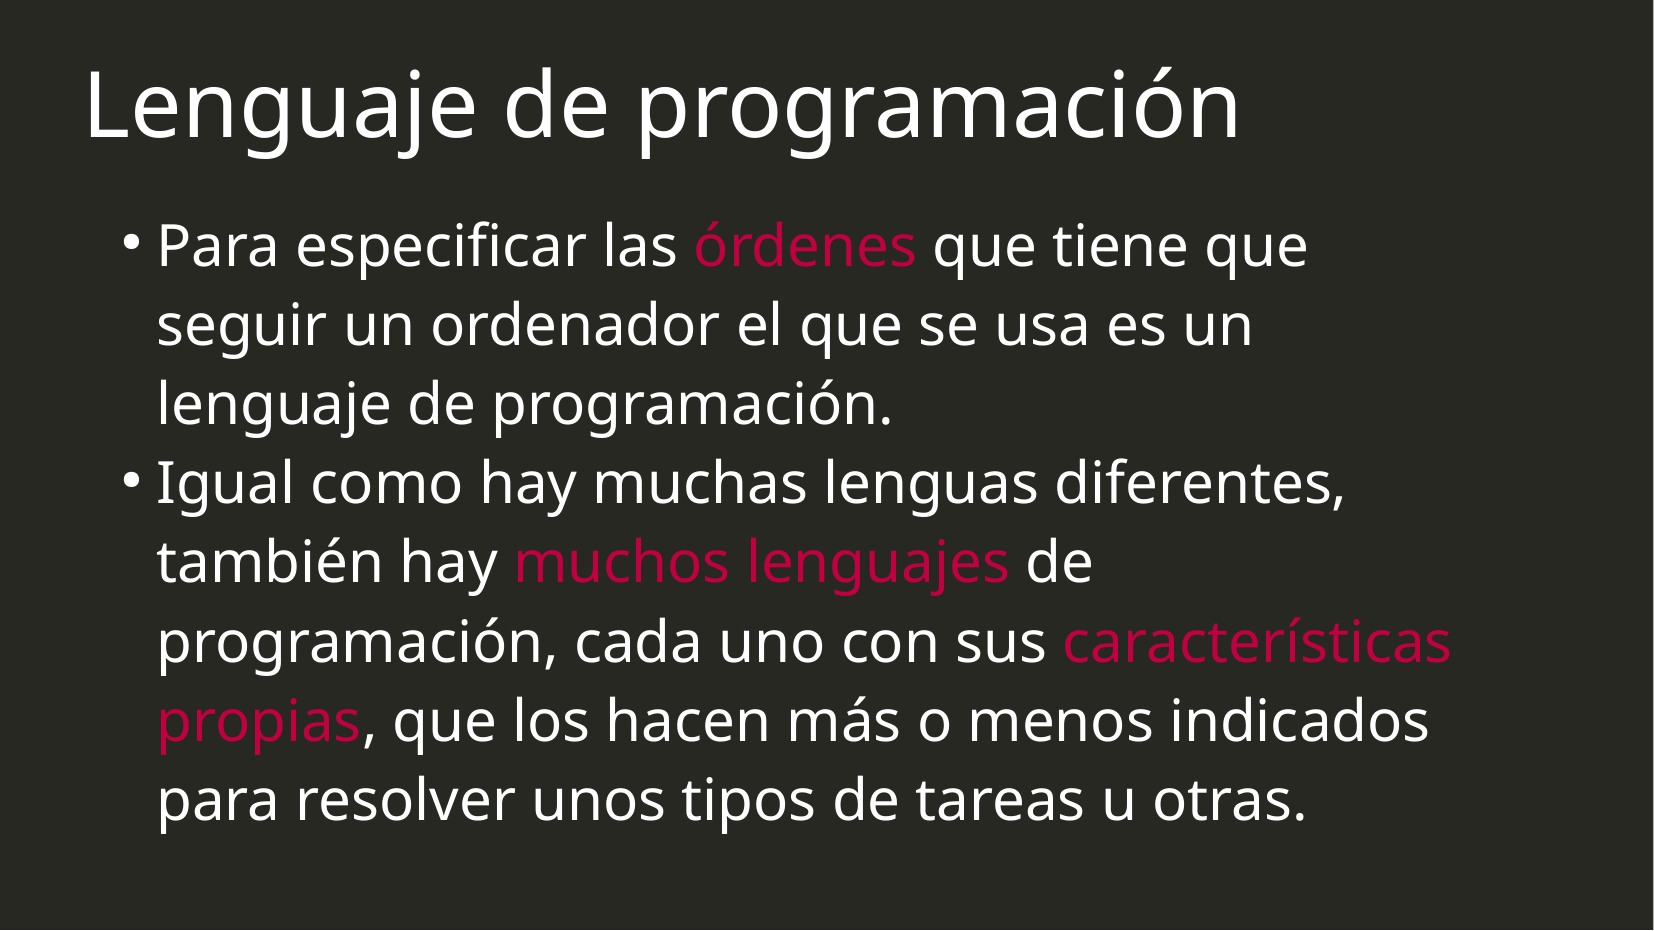

# Lenguaje de programación
Para especificar las órdenes que tiene que seguir un ordenador el que se usa es un lenguaje de programación.
Igual como hay muchas lenguas diferentes, también hay muchos lenguajes de programación, cada uno con sus características propias, que los hacen más o menos indicados para resolver unos tipos de tareas u otras.